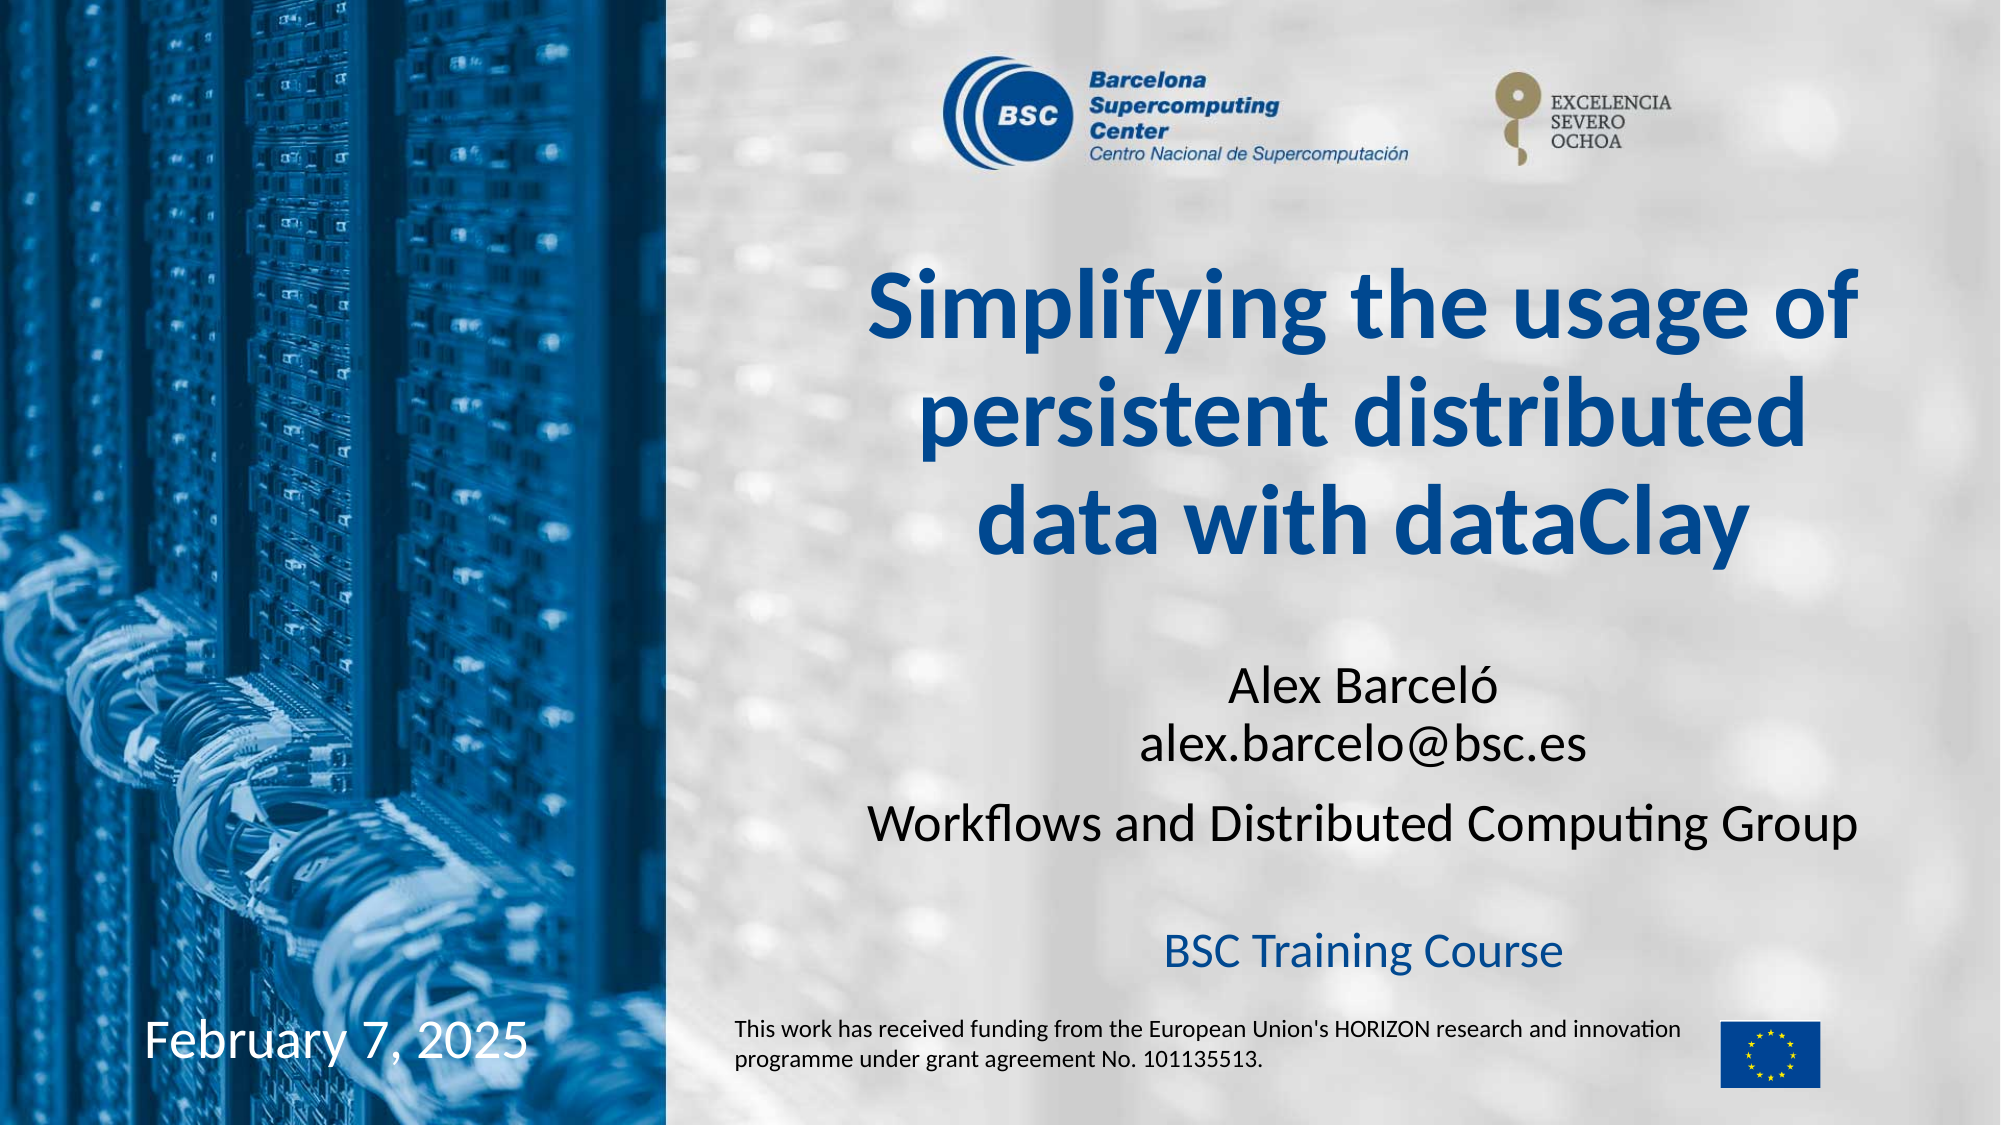

# Simplifying the usage of persistent distributed data with dataClay
Alex Barceló
alex.barcelo@bsc.es
Workflows and Distributed Computing Group
BSC Training Course
February 7, 2025
This work has received funding from the European Union's HORIZON research and innovation programme under grant agreement No. 101135513.